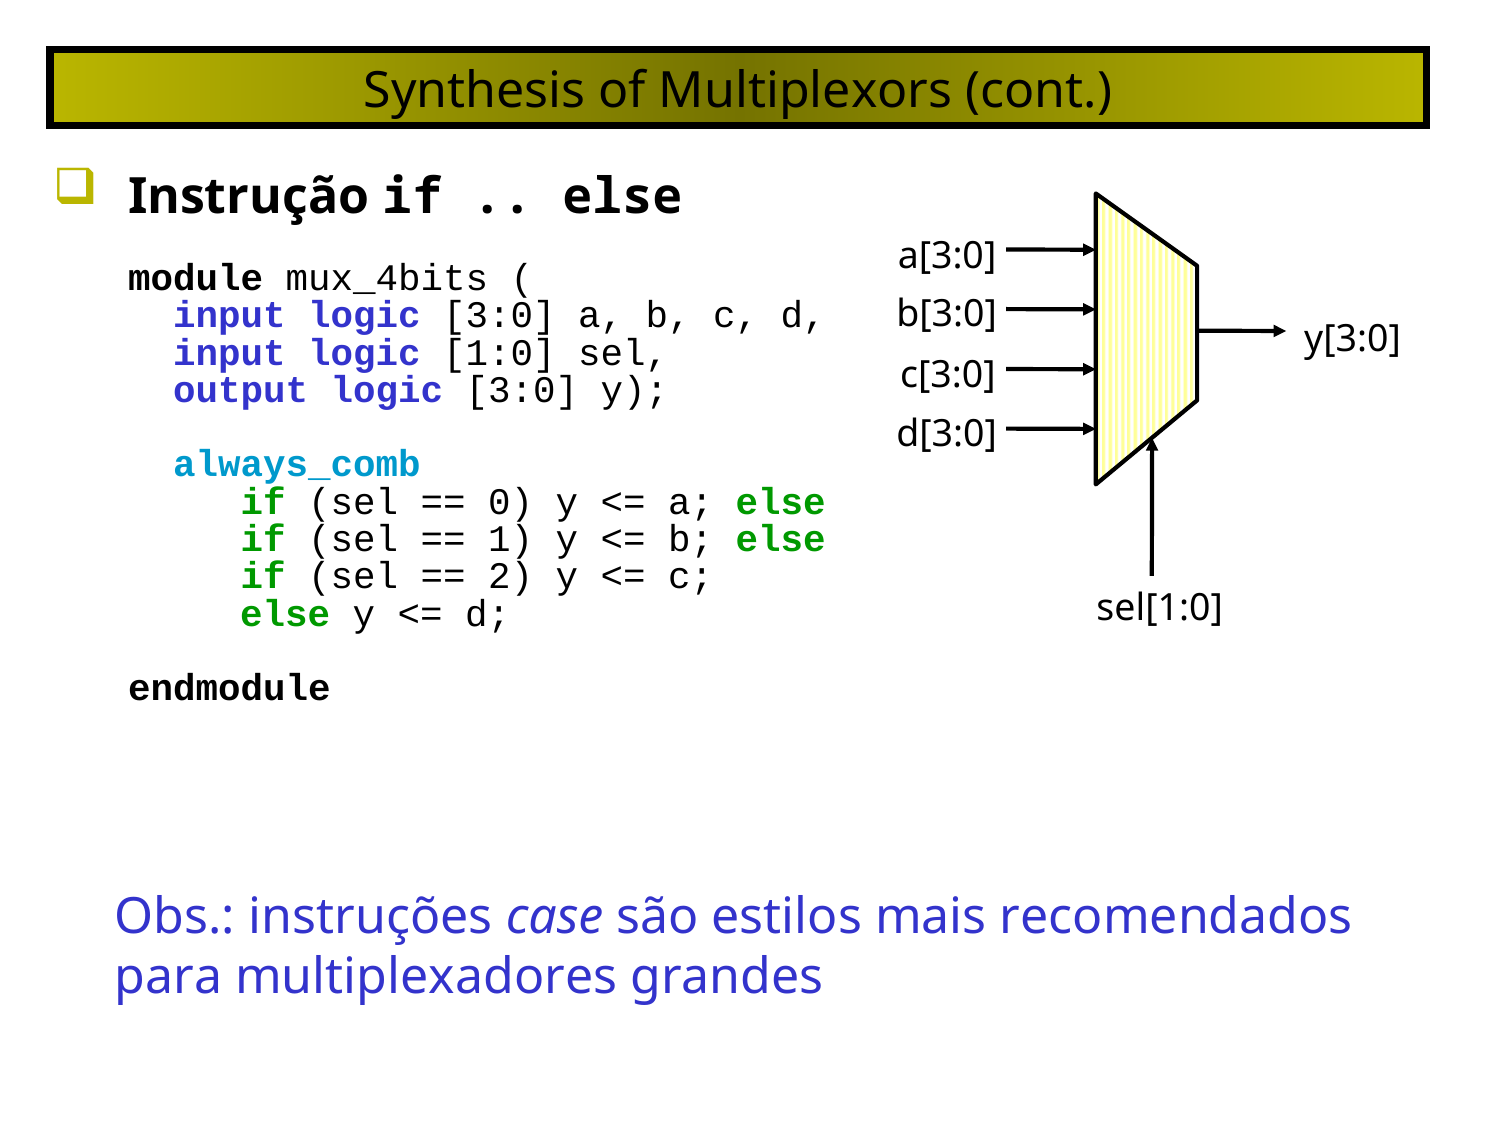

# Synthesis of Multiplexors (cont.)‏
Instrução if .. else
module mux_4bits (
 input logic [3:0] a, b, c, d,
 input logic [1:0] sel,
 output logic [3:0] y);
 always_comb
 if (sel == 0) y <= a; else
 if (sel == 1) y <= b; else
 if (sel == 2) y <= c;
 else y <= d;
endmodule
a[3:0]
b[3:0]
y[3:0]
c[3:0]
d[3:0]
sel[1:0]
Obs.: instruções case são estilos mais recomendados para multiplexadores grandes